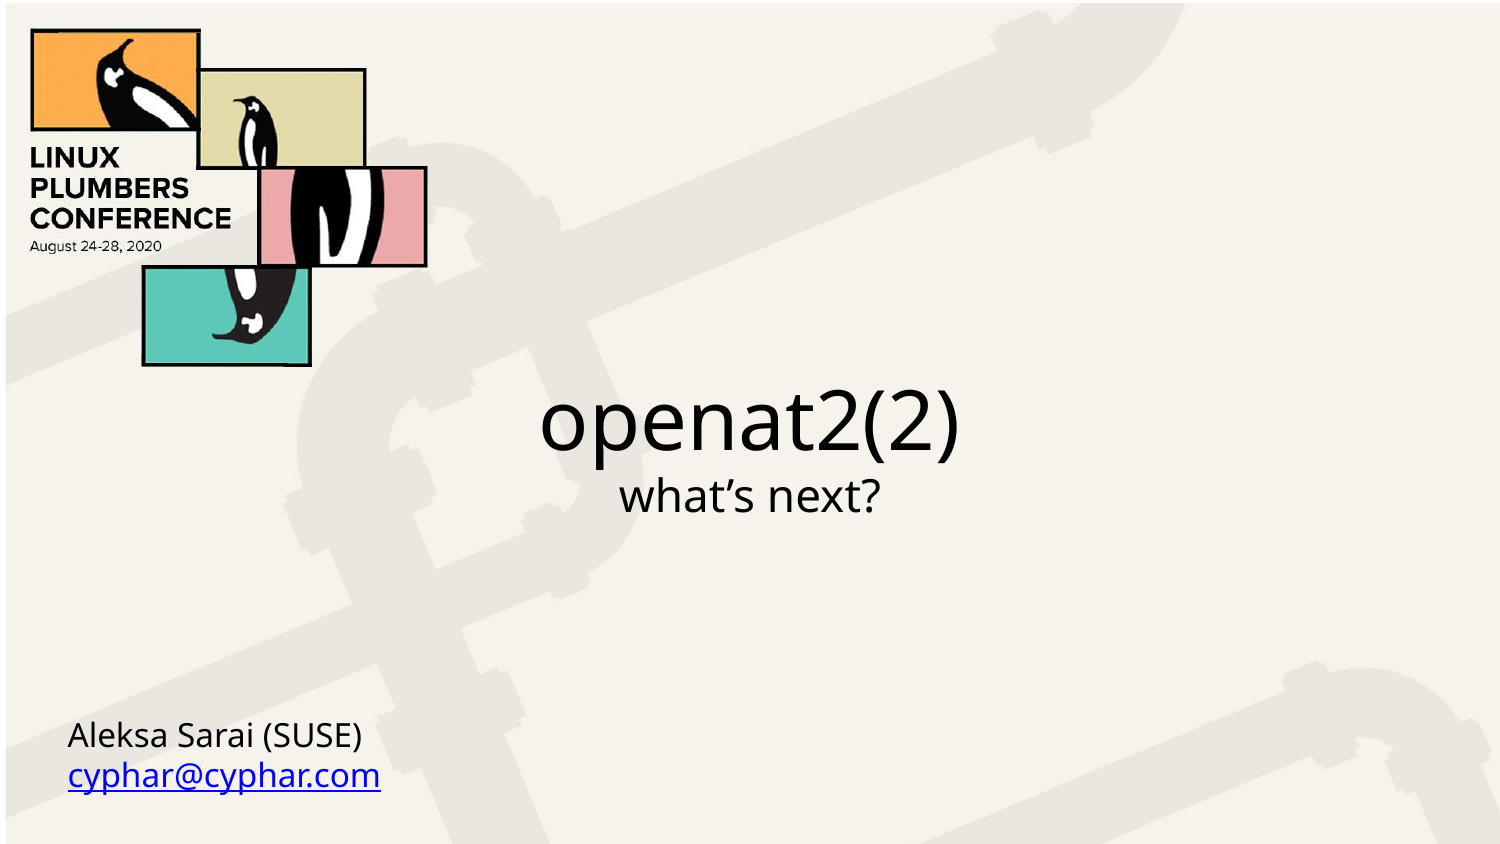

openat2(2)
what’s next?
Aleksa Sarai (SUSE)
cyphar@cyphar.com